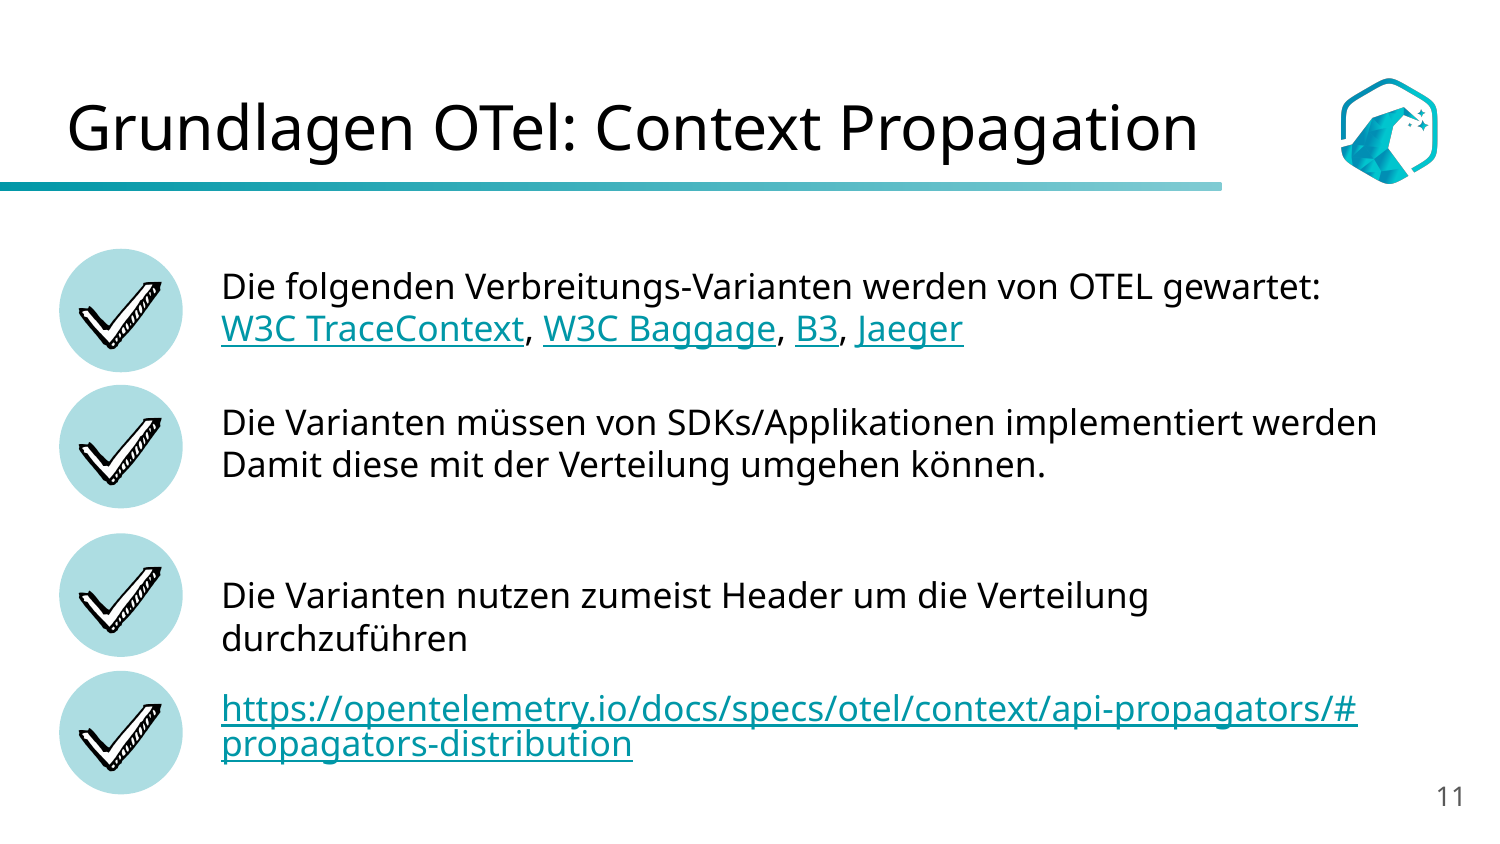

# Grundlagen OTel: Context Propagation
Die folgenden Verbreitungs-Varianten werden von OTEL gewartet:
W3C TraceContext, W3C Baggage, B3, Jaeger
Die Varianten müssen von SDKs/Applikationen implementiert werden
Damit diese mit der Verteilung umgehen können.
Die Varianten nutzen zumeist Header um die Verteilung durchzuführen
https://opentelemetry.io/docs/specs/otel/context/api-propagators/#propagators-distribution